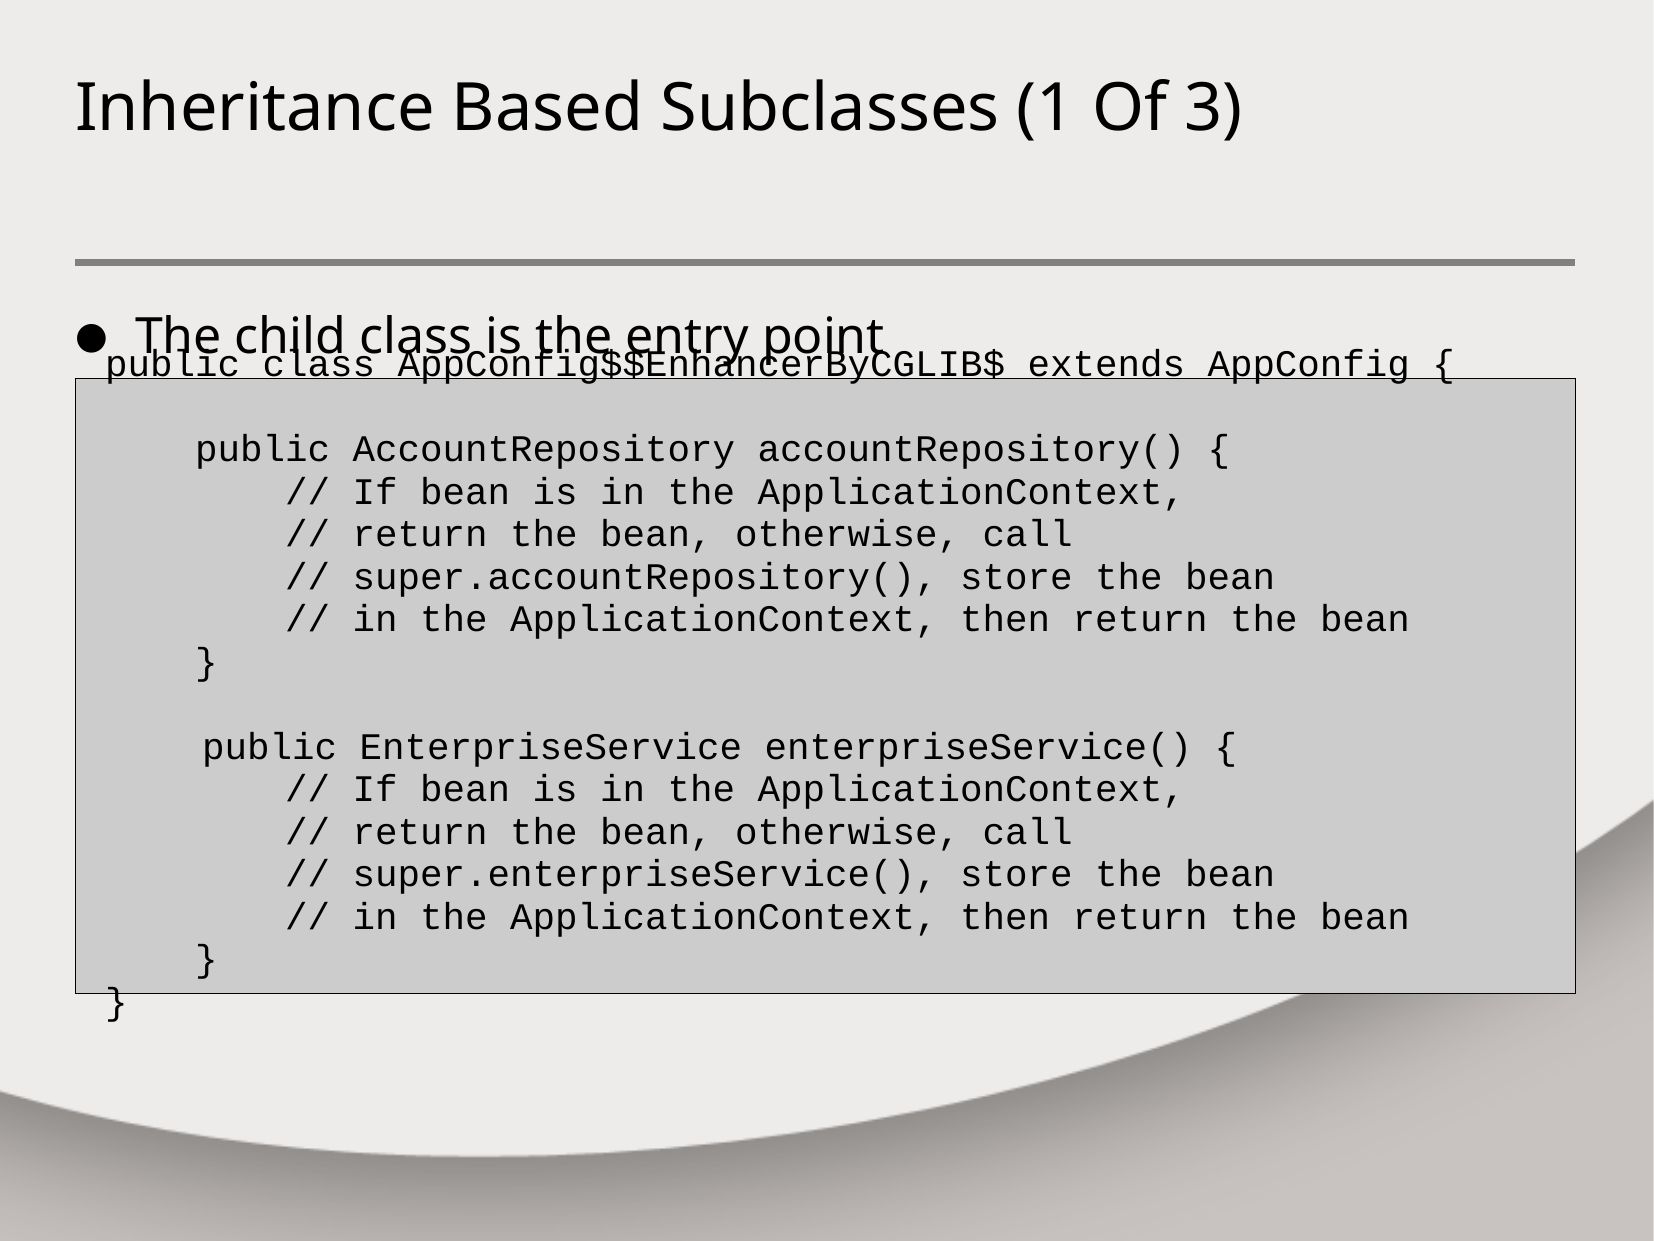

# Inheritance Based Subclasses (1 Of 3)
The child class is the entry point
public class AppConfig$$EnhancerByCGLIB$ extends AppConfig {
 public AccountRepository accountRepository() {
 // If bean is in the ApplicationContext,
 // return the bean, otherwise, call
 // super.accountRepository(), store the bean
 // in the ApplicationContext, then return the bean
 }
	 public EnterpriseService enterpriseService() {
 // If bean is in the ApplicationContext,
 // return the bean, otherwise, call
 // super.enterpriseService(), store the bean
 // in the ApplicationContext, then return the bean
 }
}